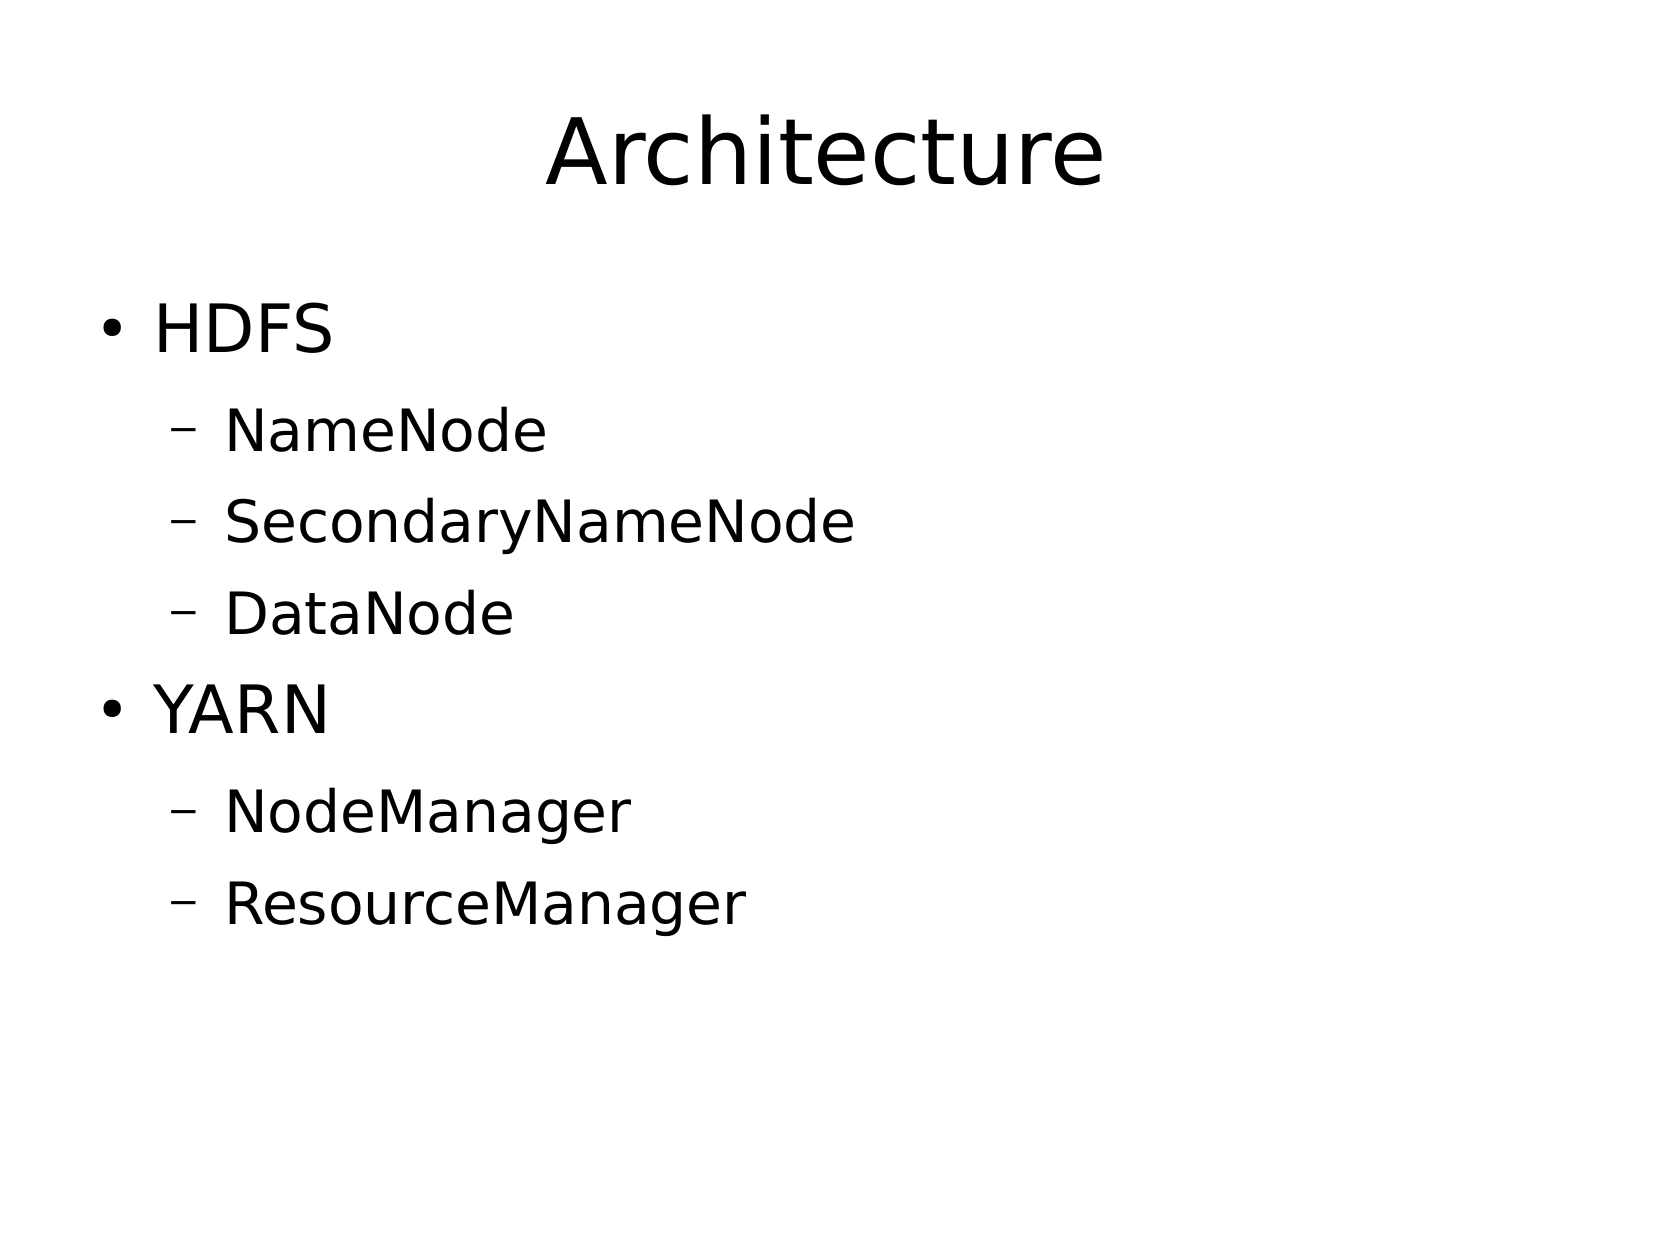

# Architecture
HDFS
NameNode
SecondaryNameNode
DataNode
YARN
NodeManager
ResourceManager